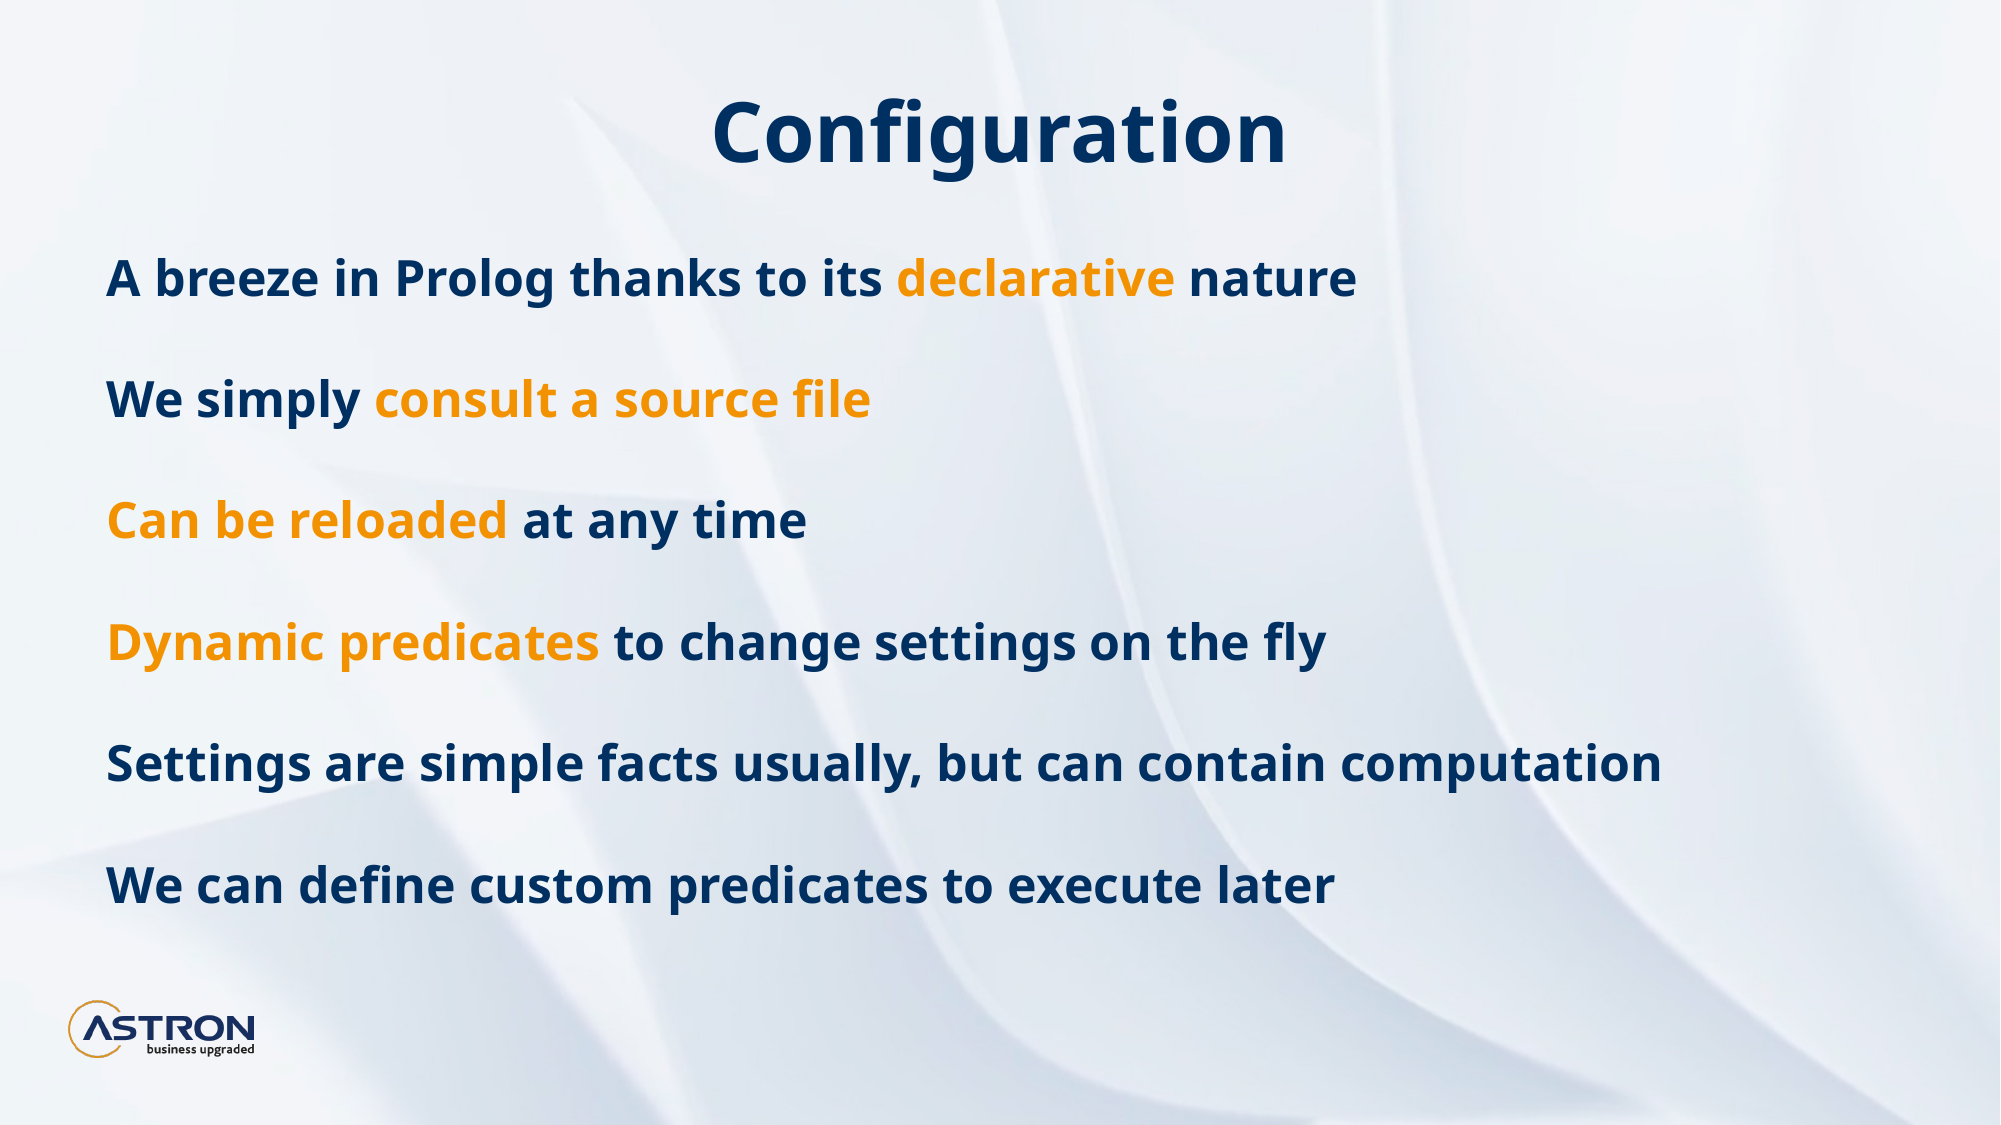

# Configuration
A breeze in Prolog thanks to its declarative nature
We simply consult a source file
Can be reloaded at any time
Dynamic predicates to change settings on the fly
Settings are simple facts usually, but can contain computation
We can define custom predicates to execute later